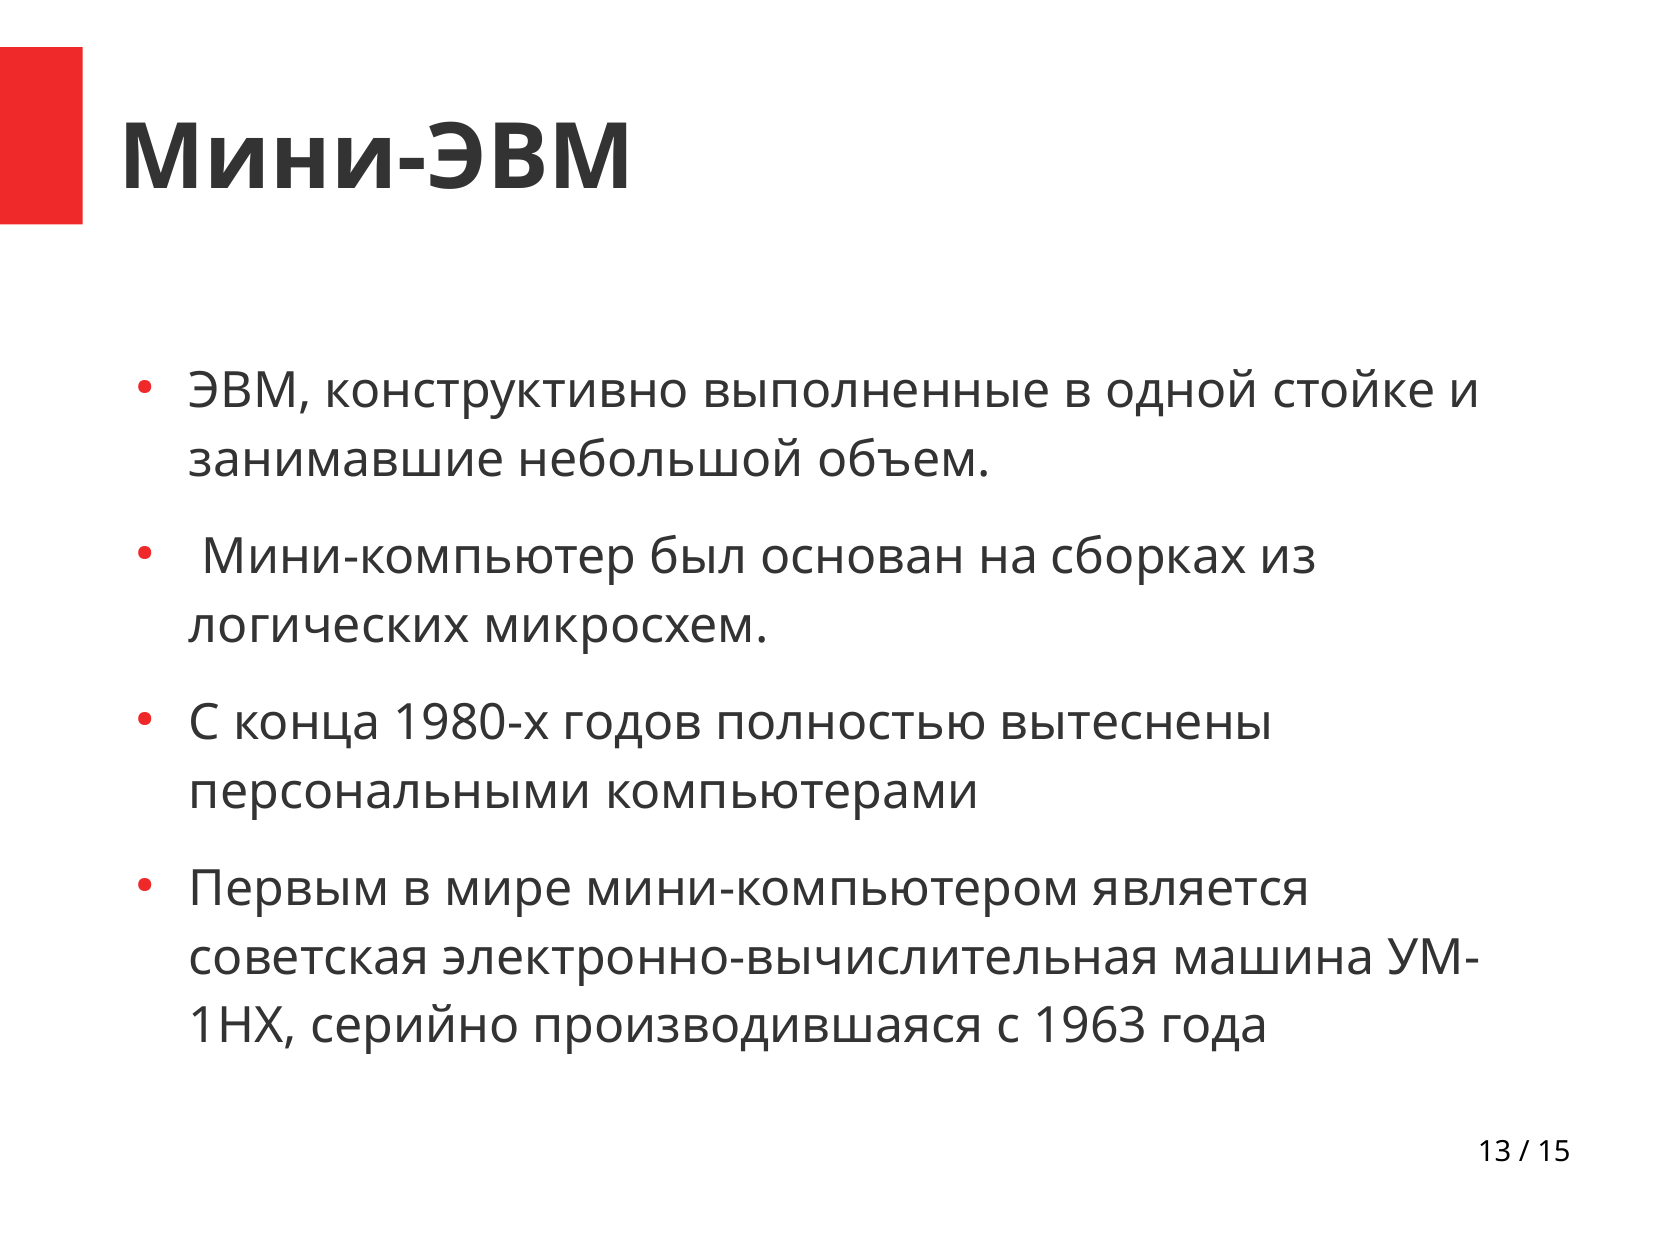

# Мини-ЭВМ
ЭВМ, конструктивно выполненные в одной стойке и занимавшие небольшой объем.
 Мини-компьютер был основан на сборках из логических микросхем.
С конца 1980-х годов полностью вытеснены персональными компьютерами
Первым в мире мини-компьютером является советская электронно-вычислительная машина УМ-1НХ, серийно производившаяся с 1963 года
13